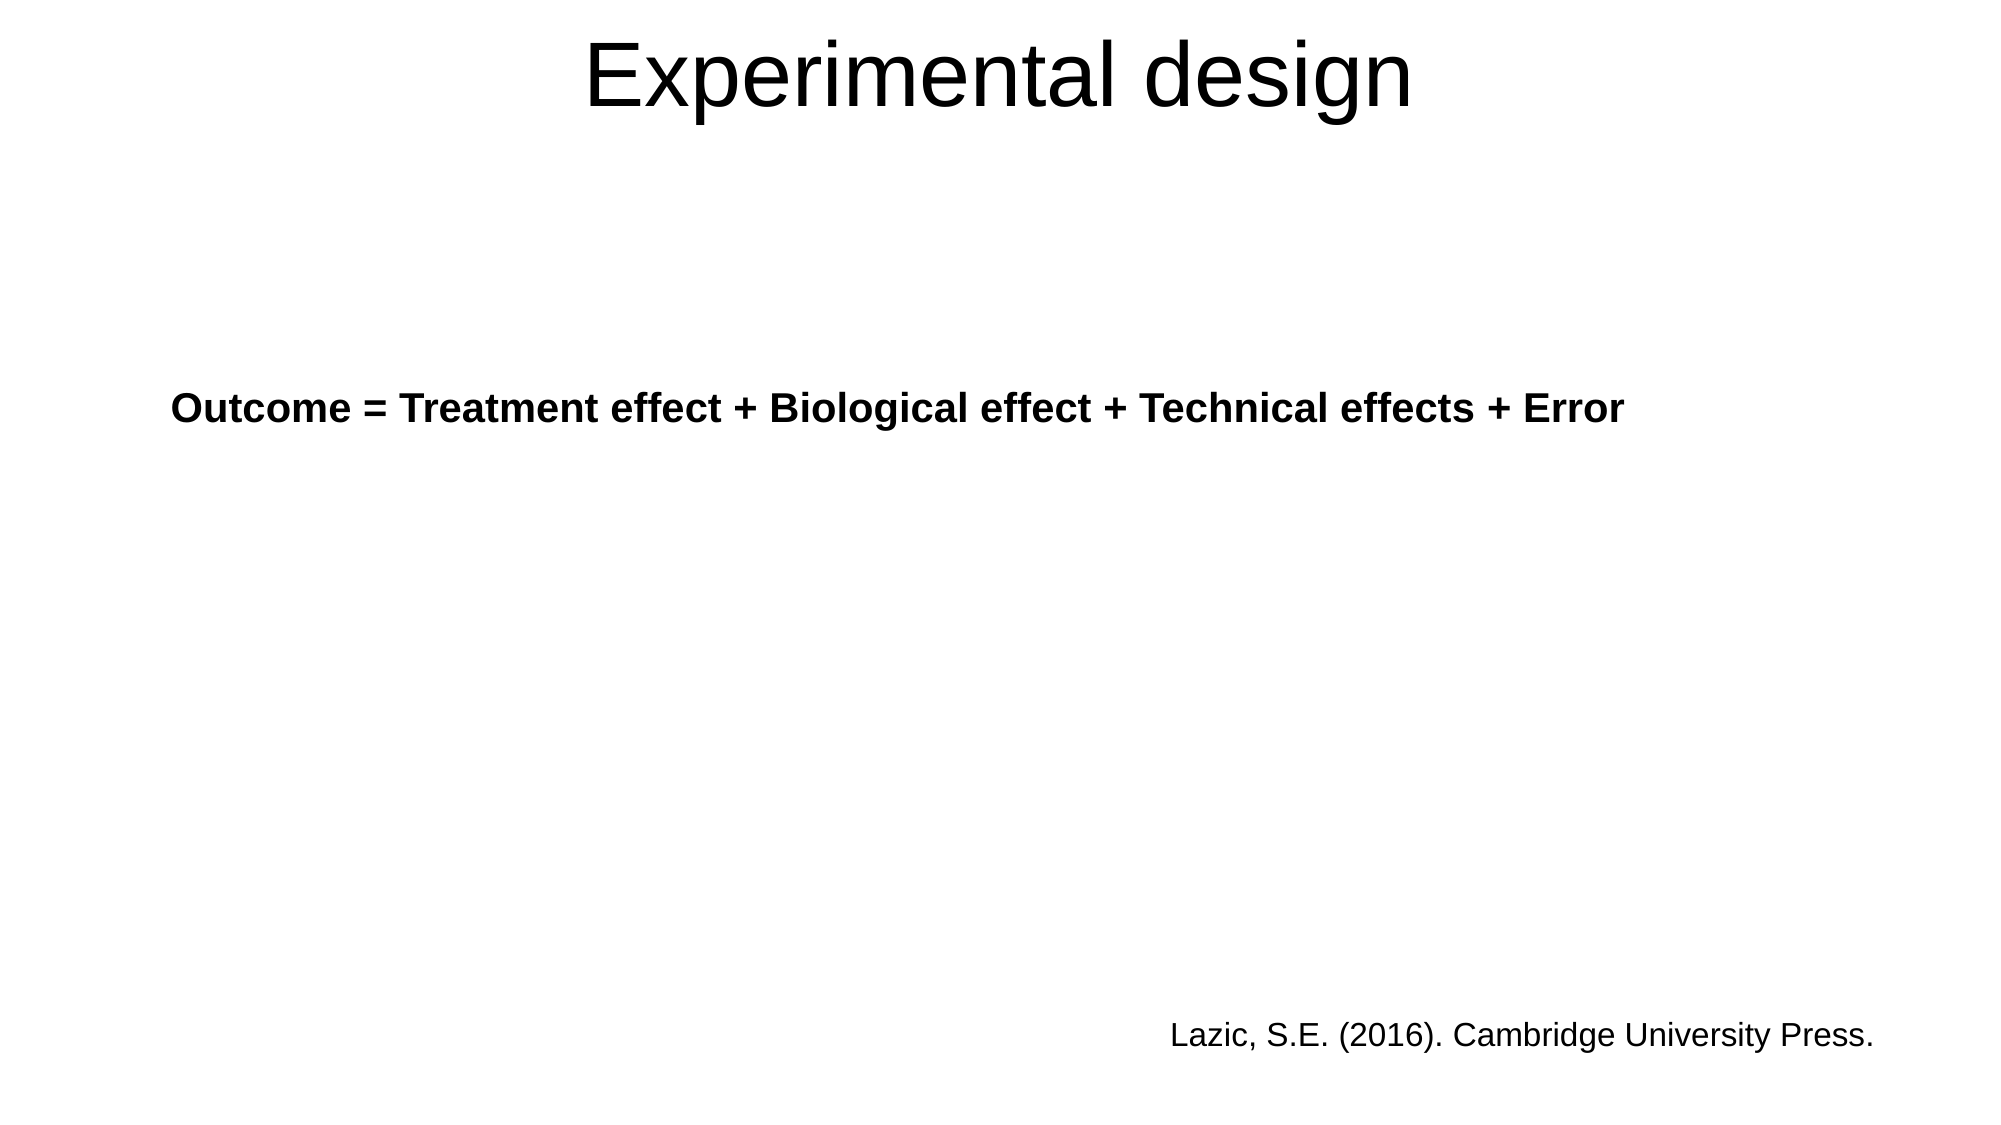

# Experimental design
Outcome = Treatment effect + Biological effect + Technical effects + Error
Lazic, S.E. (2016). Cambridge University Press.